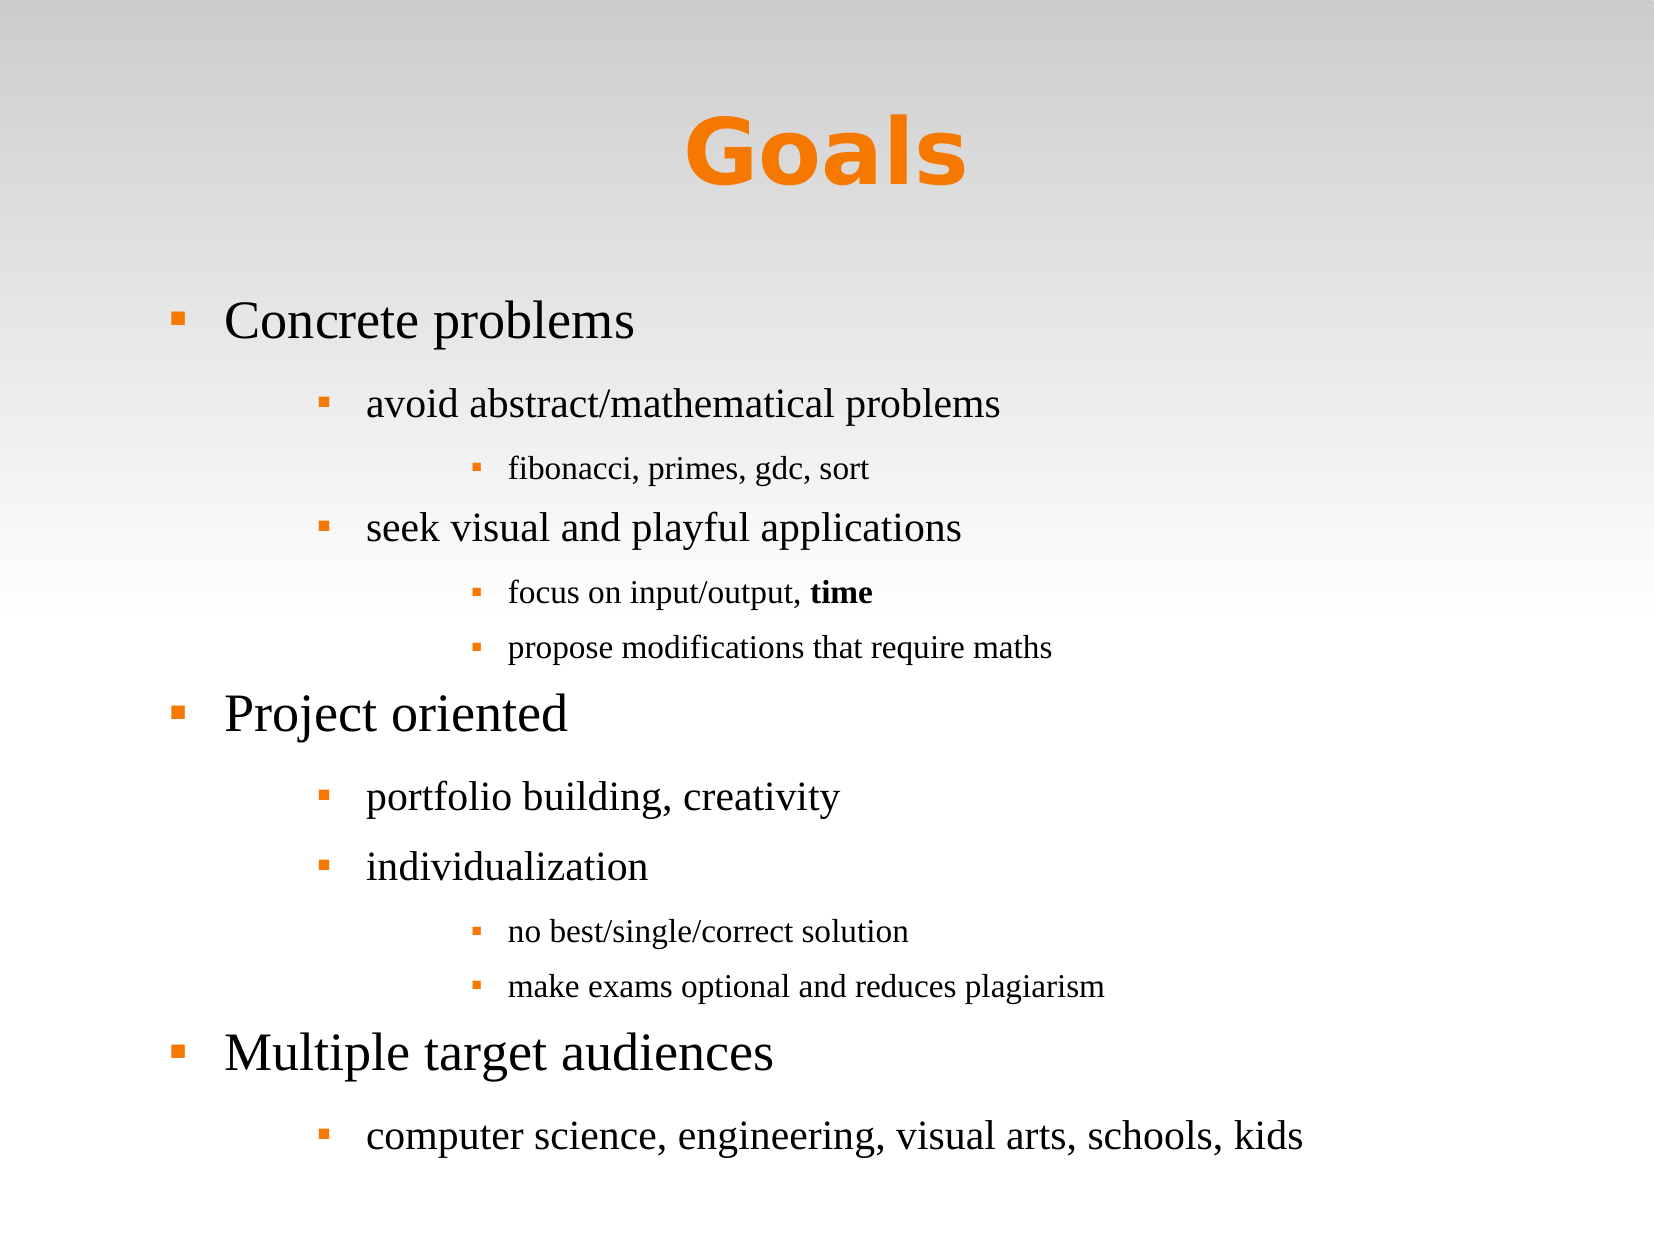

# Goals
Concrete problems
avoid abstract/mathematical problems
fibonacci, primes, gdc, sort
seek visual and playful applications
focus on input/output, time
propose modifications that require maths
Project oriented
portfolio building, creativity
individualization
no best/single/correct solution
make exams optional and reduces plagiarism
Multiple target audiences
computer science, engineering, visual arts, schools, kids